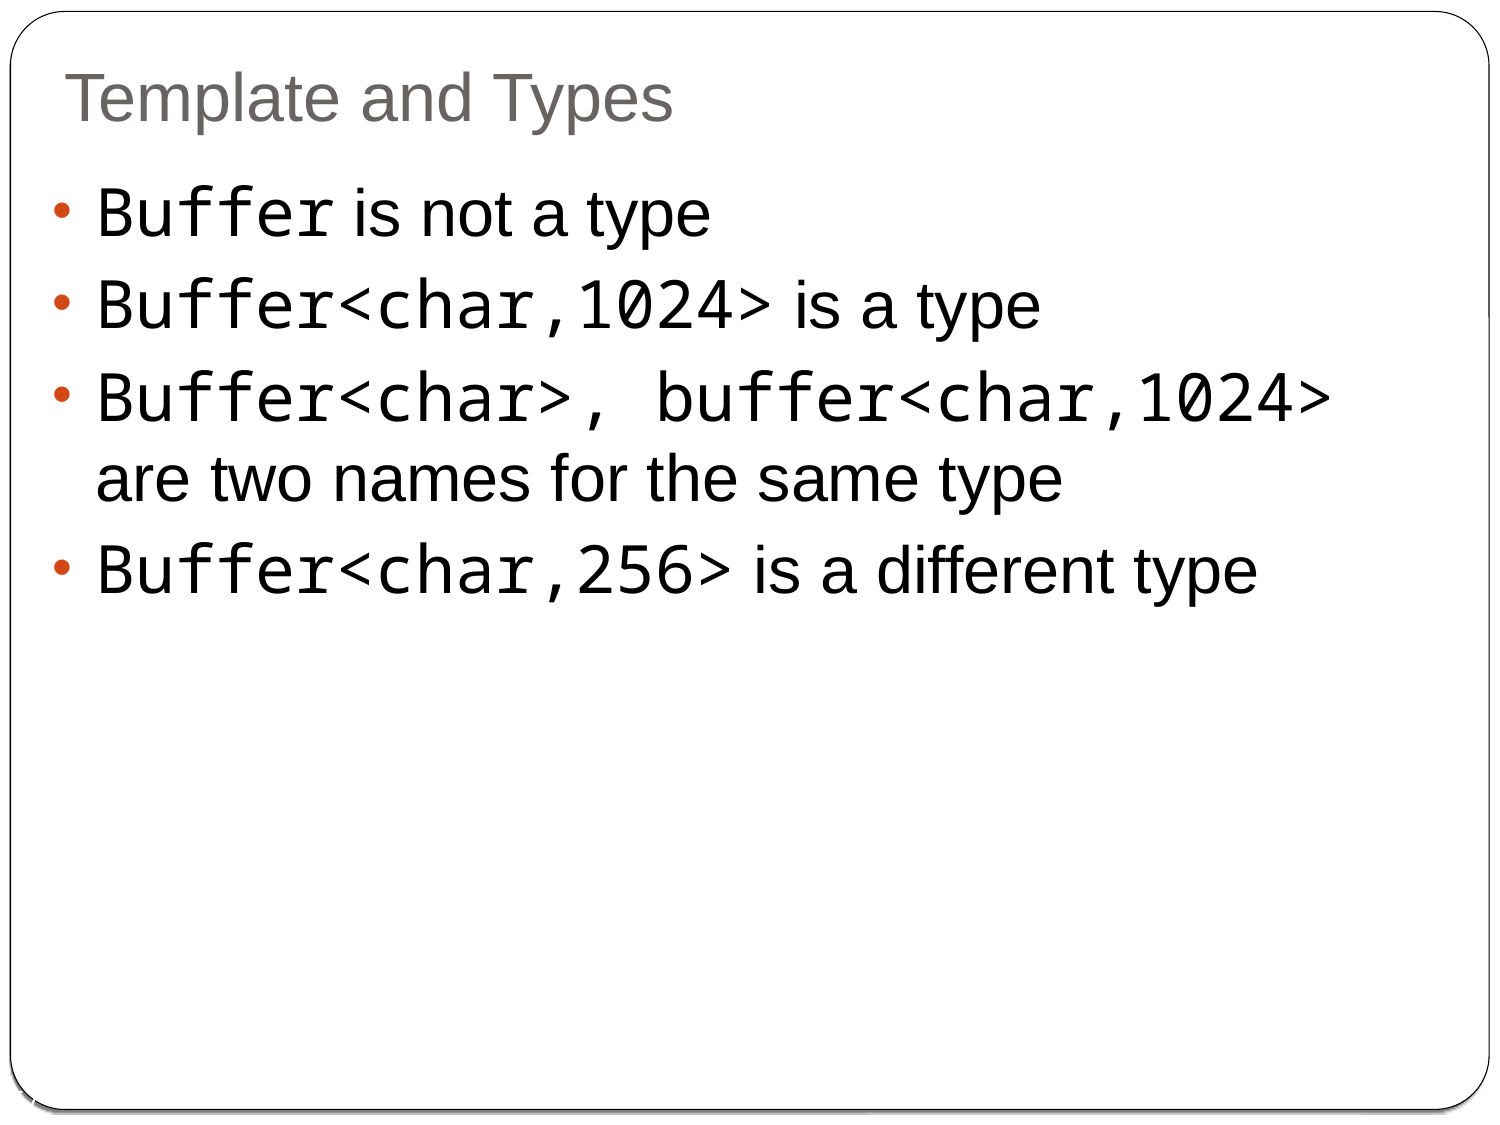

# Template and Types
Buffer is not a type
Buffer<char,1024> is a type
Buffer<char>, buffer<char,1024> are two names for the same type
Buffer<char,256> is a different type